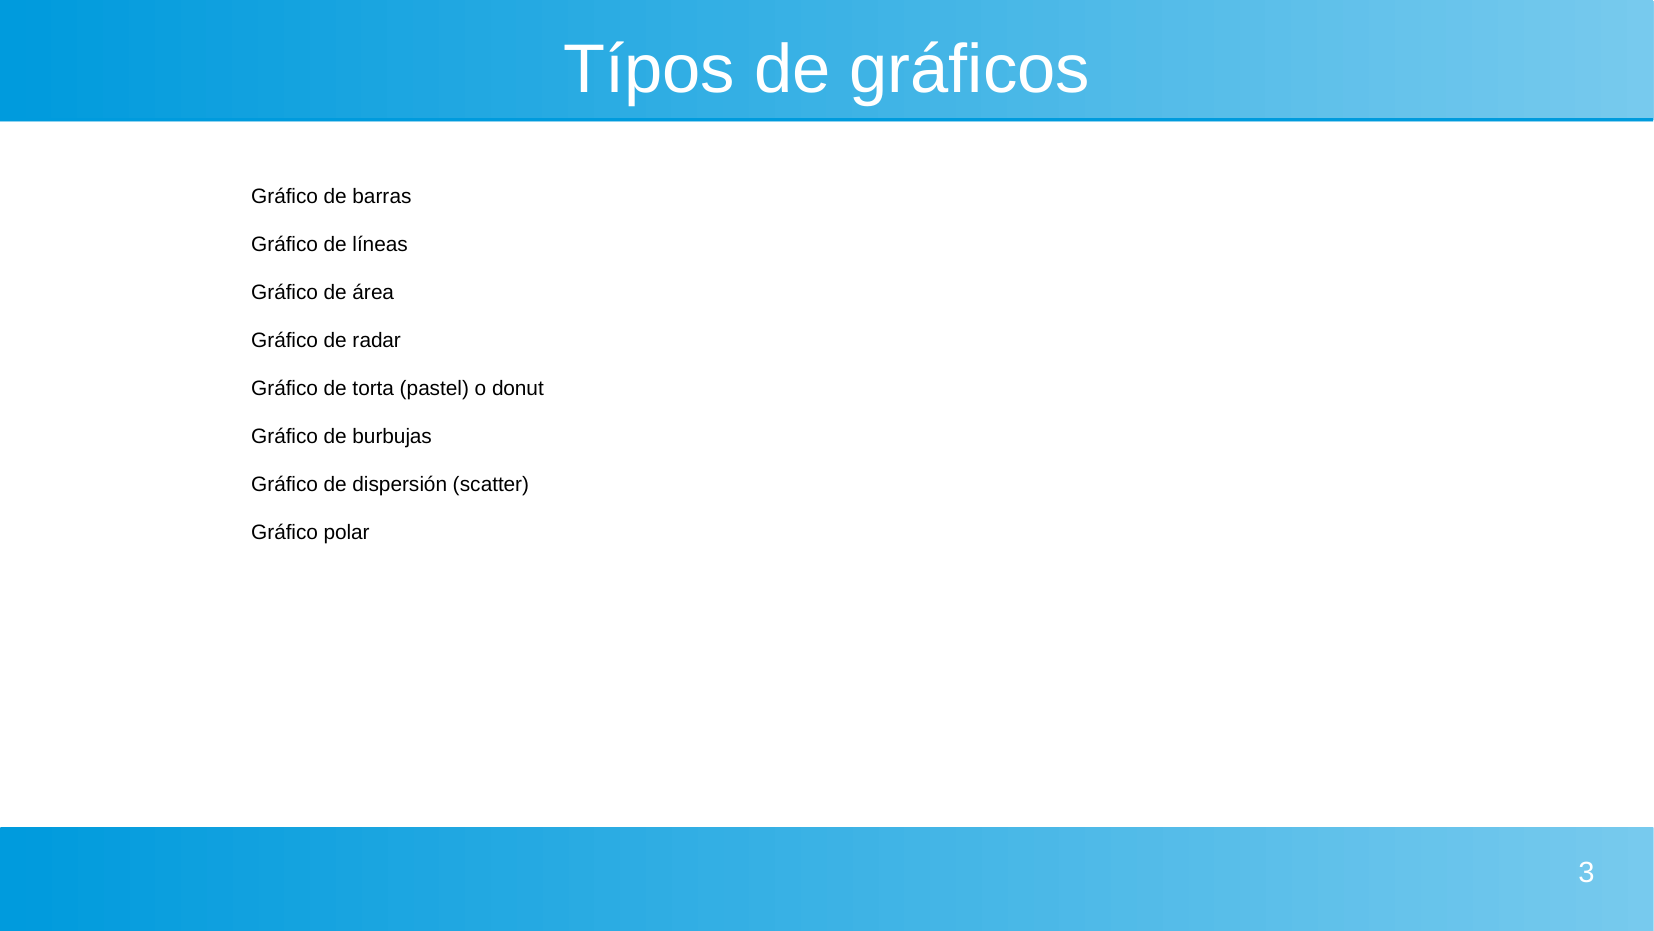

# Típos de gráficos
Gráfico de barras
Gráfico de líneas
Gráfico de área
Gráfico de radar
Gráfico de torta (pastel) o donut
Gráfico de burbujas
Gráfico de dispersión (scatter)
Gráfico polar
3